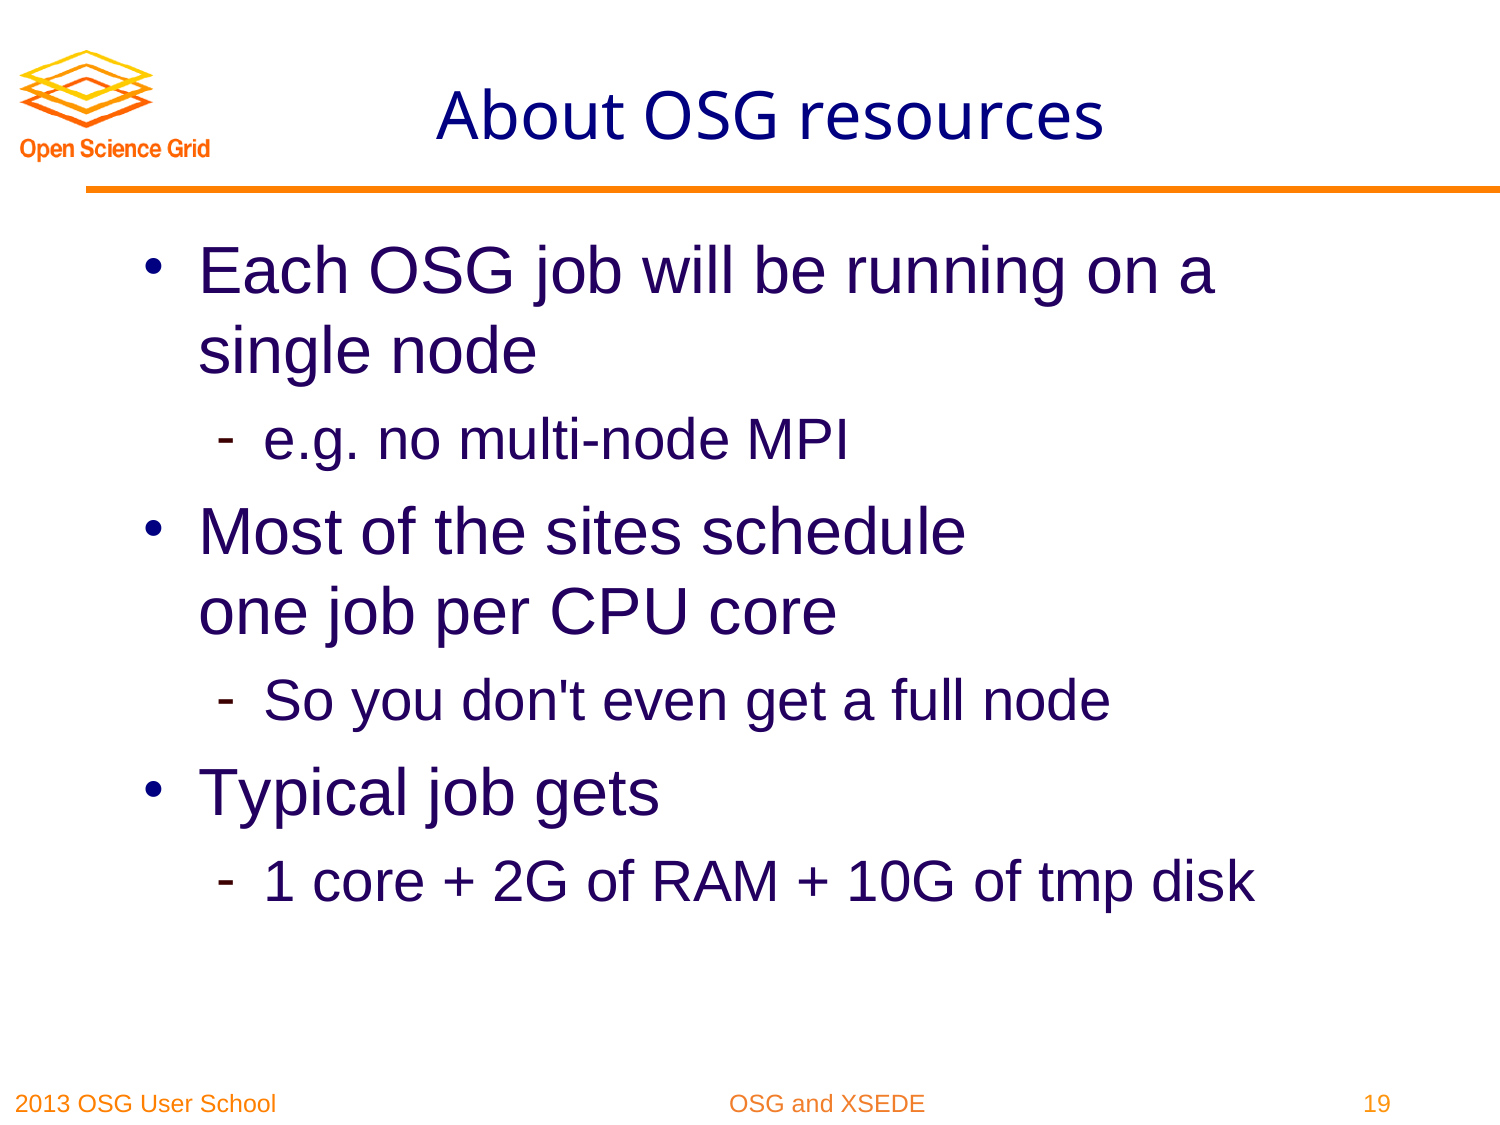

# About OSG resources
Each OSG job will be running on a single node
e.g. no multi-node MPI
Most of the sites schedule
one job per CPU core
So you don't even get a full node
Typical job gets
1 core + 2G of RAM + 10G of tmp disk
19